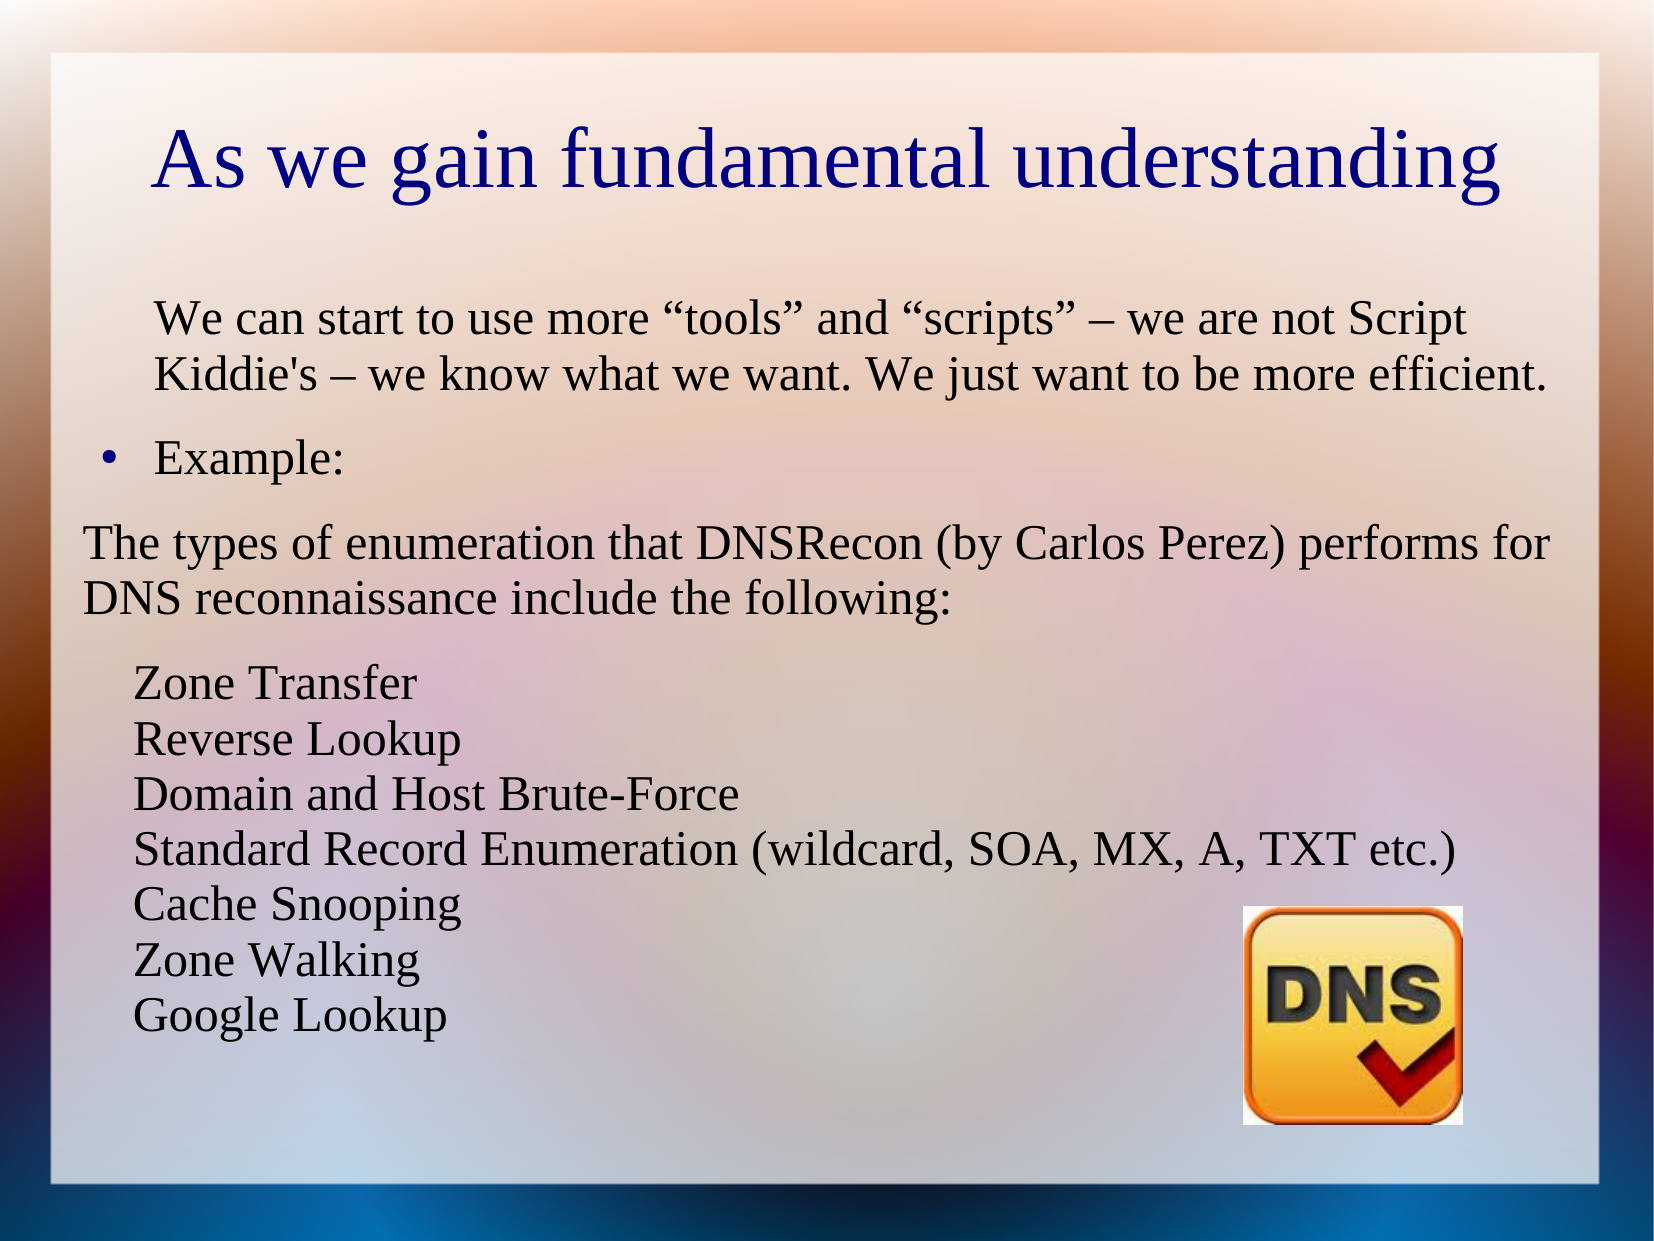

# As we gain fundamental understanding
We can start to use more “tools” and “scripts” – we are not Script Kiddie's – we know what we want. We just want to be more efficient.
Example:
The types of enumeration that DNSRecon (by Carlos Perez) performs for DNS reconnaissance include the following:
 Zone Transfer
 Reverse Lookup
 Domain and Host Brute-Force
 Standard Record Enumeration (wildcard, SOA, MX, A, TXT etc.)
 Cache Snooping
 Zone Walking
 Google Lookup